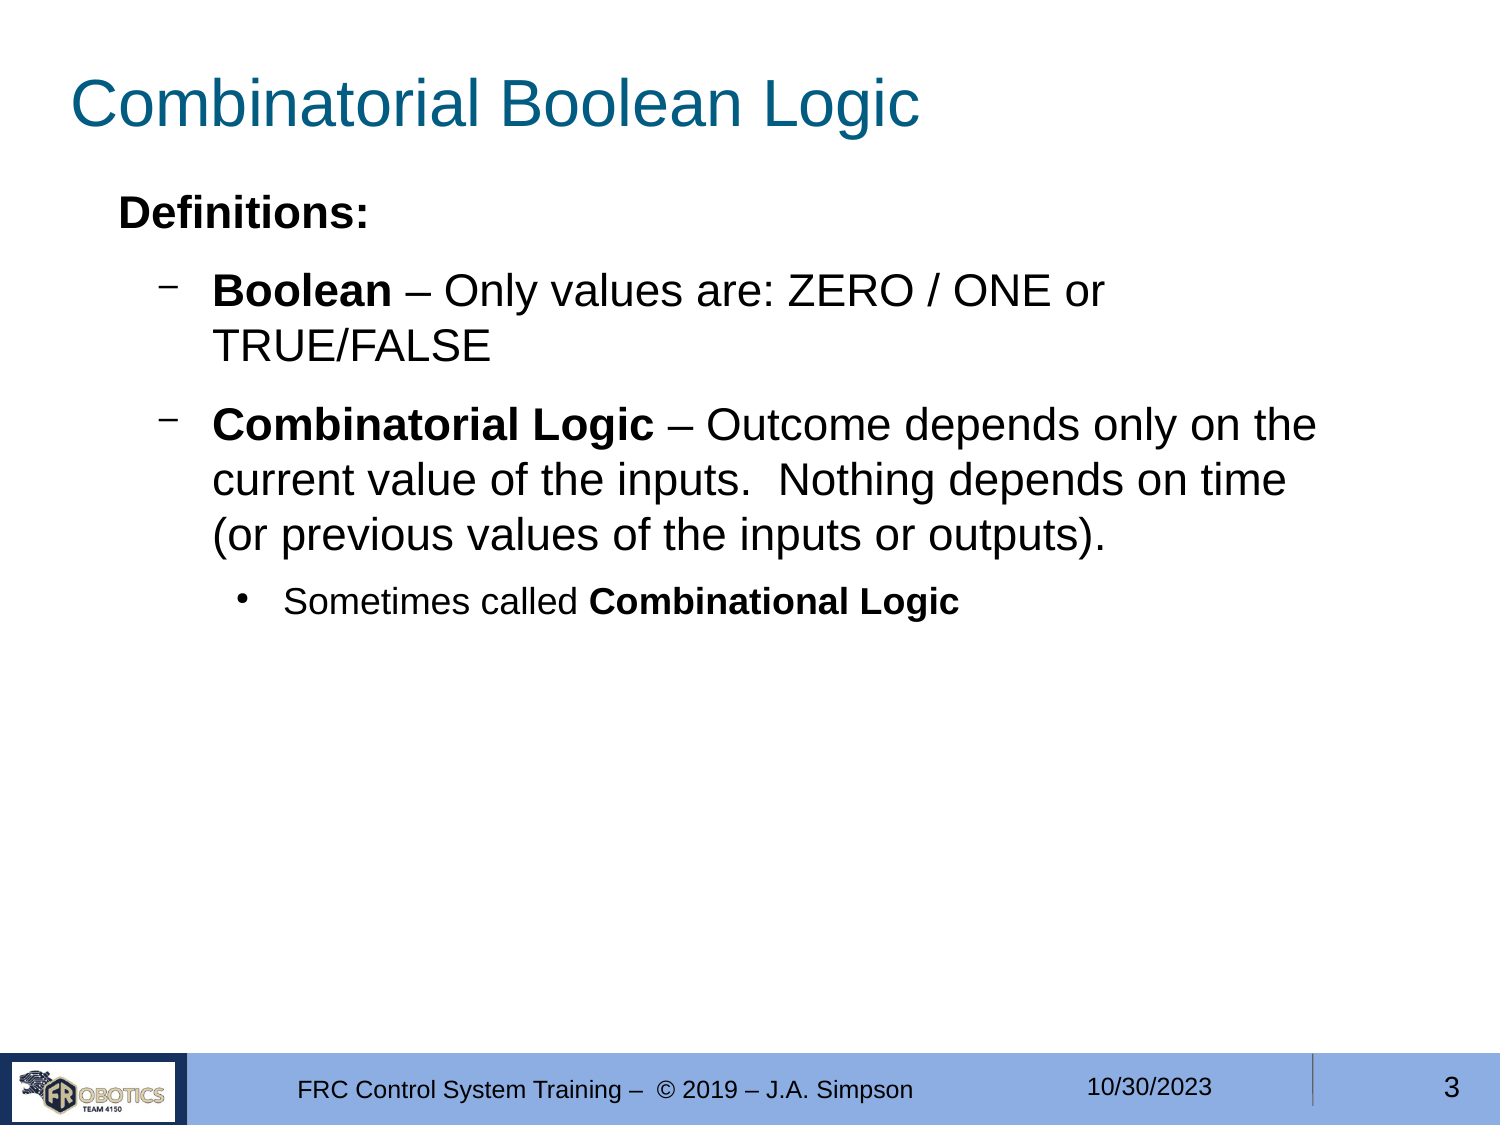

# Combinatorial Boolean Logic
Definitions:
Boolean – Only values are: ZERO / ONE or TRUE/FALSE
Combinatorial Logic – Outcome depends only on the current value of the inputs. Nothing depends on time (or previous values of the inputs or outputs).
Sometimes called Combinational Logic
10/30/2023
FRC Control System Training – © 2019 – J.A. Simpson